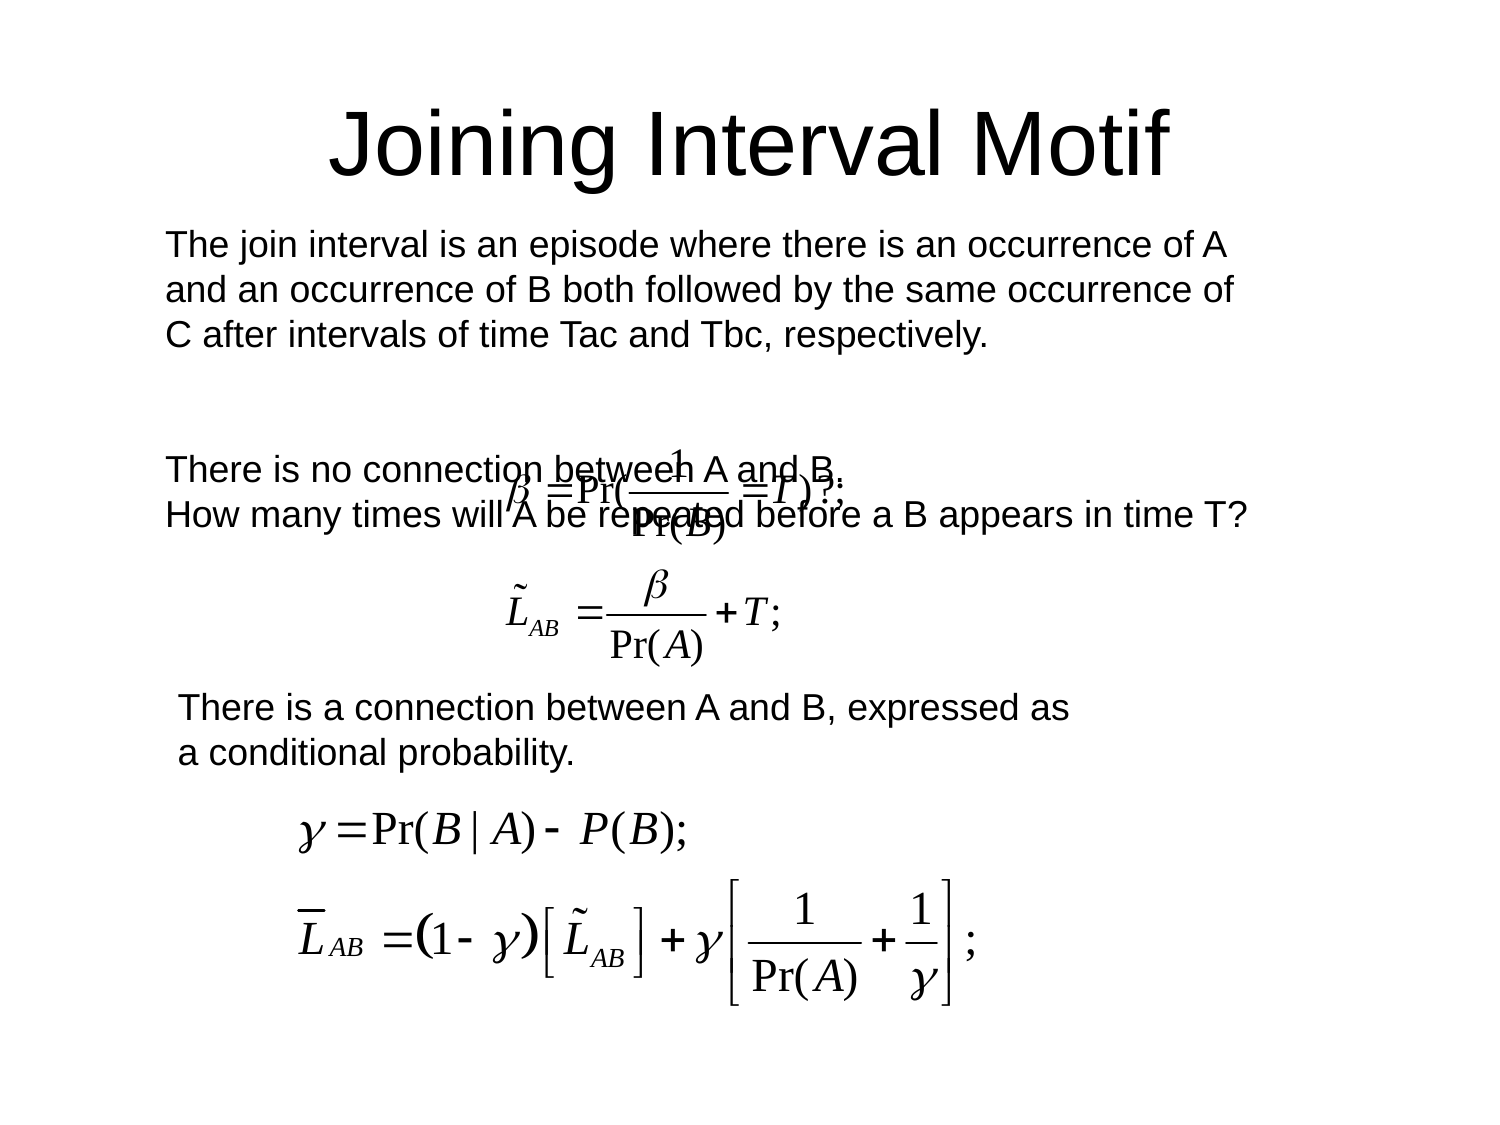

Joining Interval Motif
The join interval is an episode where there is an occurrence of A and an occurrence of B both followed by the same occurrence of C after intervals of time Tac and Tbc, respectively.
There is no connection between A and B.
How many times will A be repeated before a B appears in time T?
There is a connection between A and B, expressed as a conditional probability.